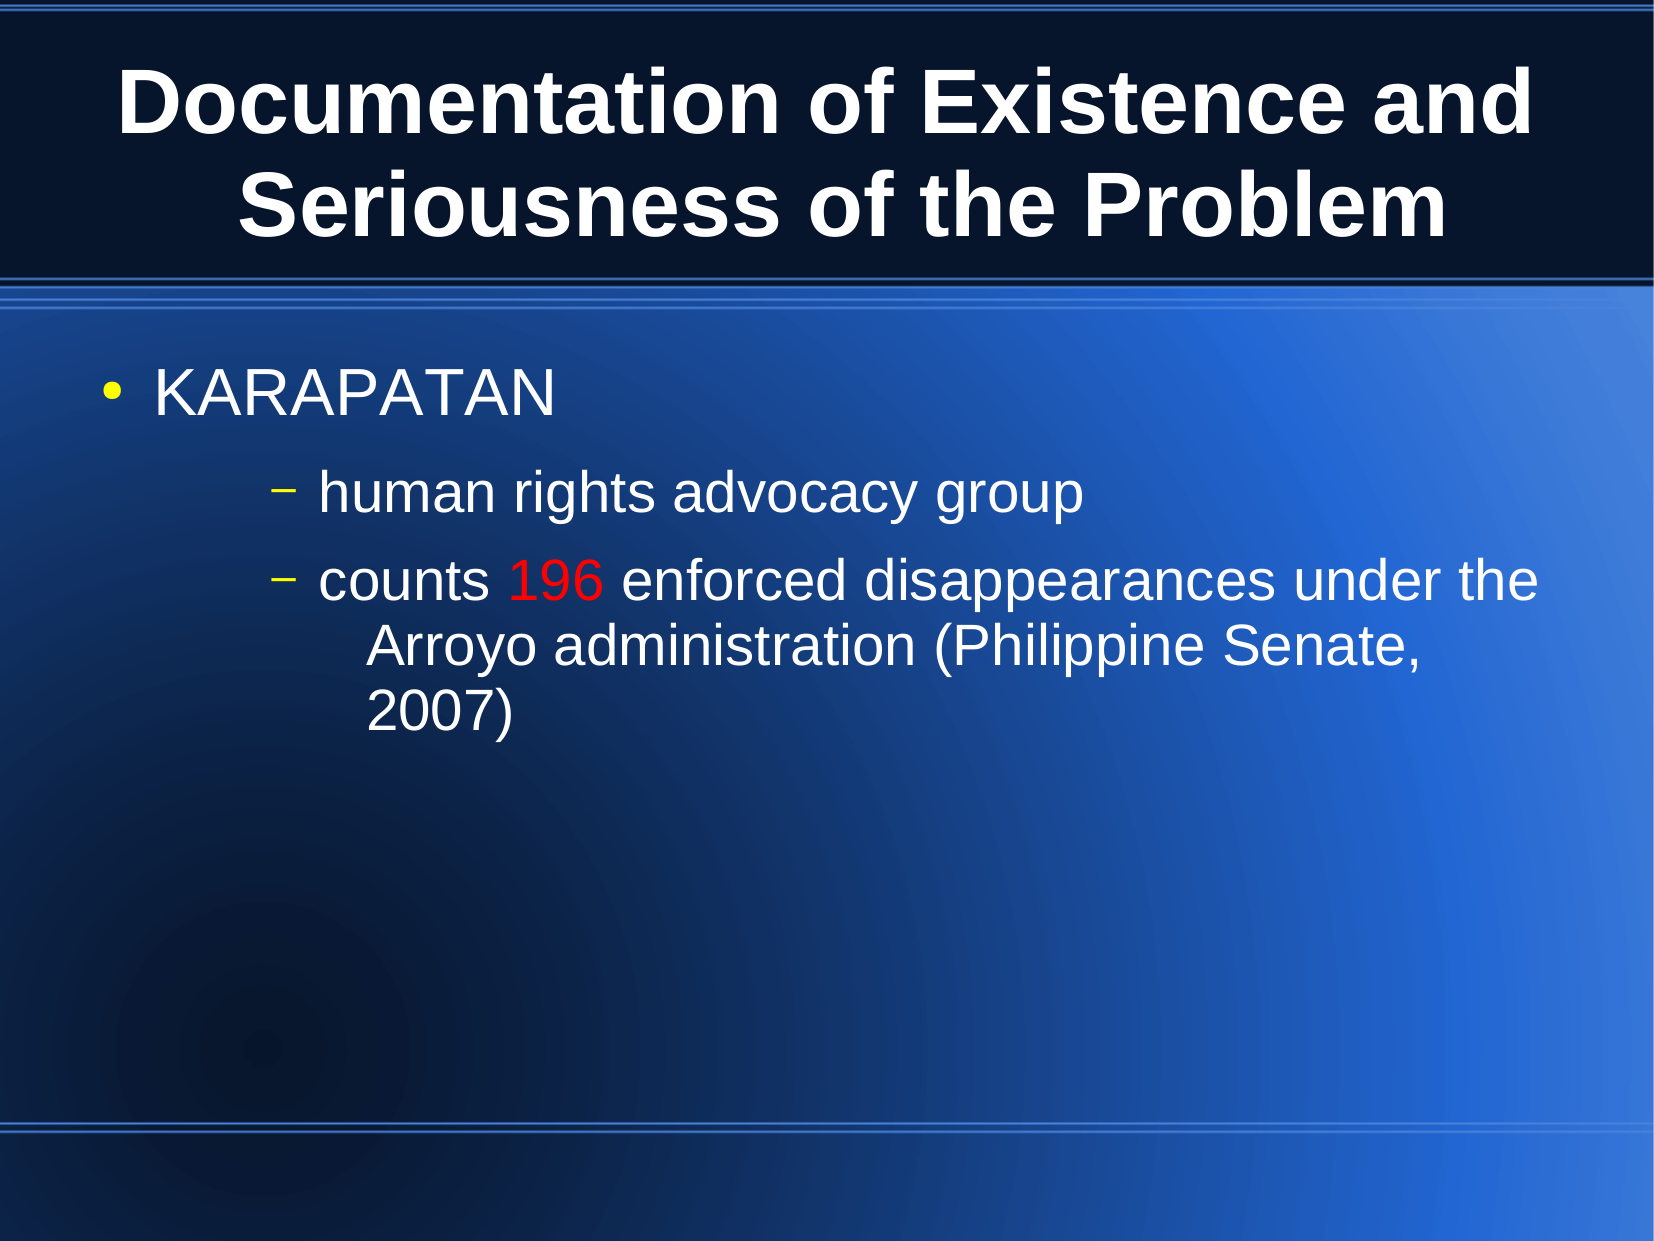

# Documentation of Existence and Seriousness of the Problem
KARAPATAN
human rights advocacy group
counts 196 enforced disappearances under the Arroyo administration (Philippine Senate, 2007)